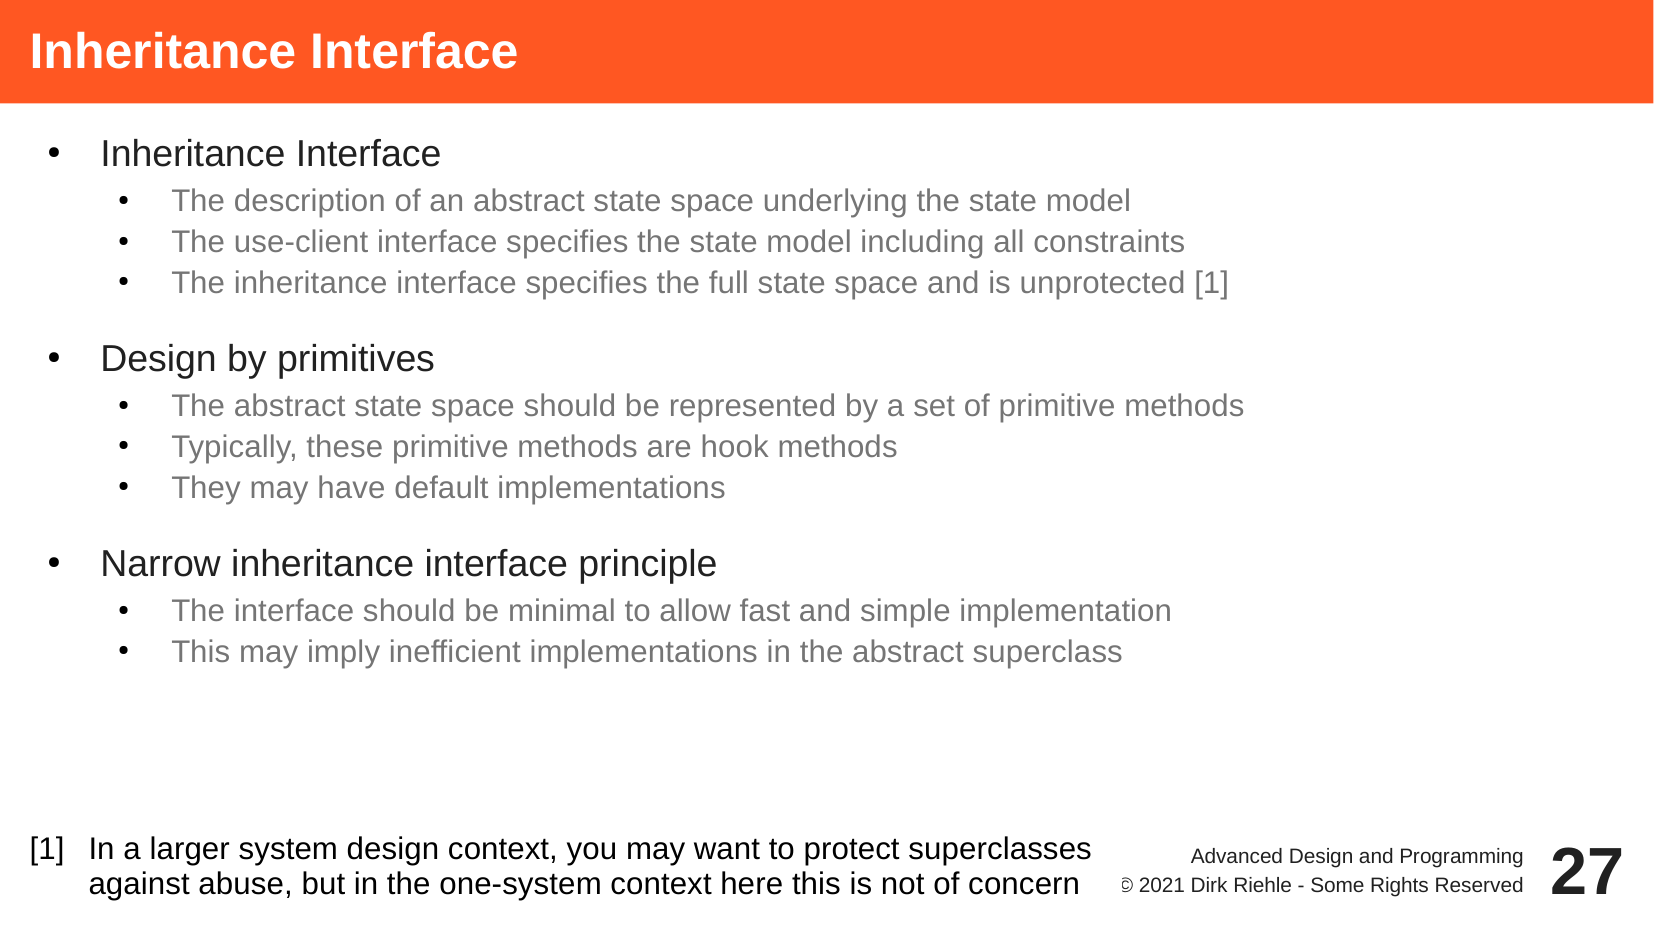

# Inheritance Interface
Inheritance Interface
The description of an abstract state space underlying the state model
The use-client interface specifies the state model including all constraints
The inheritance interface specifies the full state space and is unprotected [1]
Design by primitives
The abstract state space should be represented by a set of primitive methods
Typically, these primitive methods are hook methods
They may have default implementations
Narrow inheritance interface principle
The interface should be minimal to allow fast and simple implementation
This may imply inefficient implementations in the abstract superclass
[1]	In a larger system design context, you may want to protect superclasses against abuse, but in the one-system context here this is not of concern
Advanced Design and Programming
27
© 2021 Dirk Riehle - Some Rights Reserved